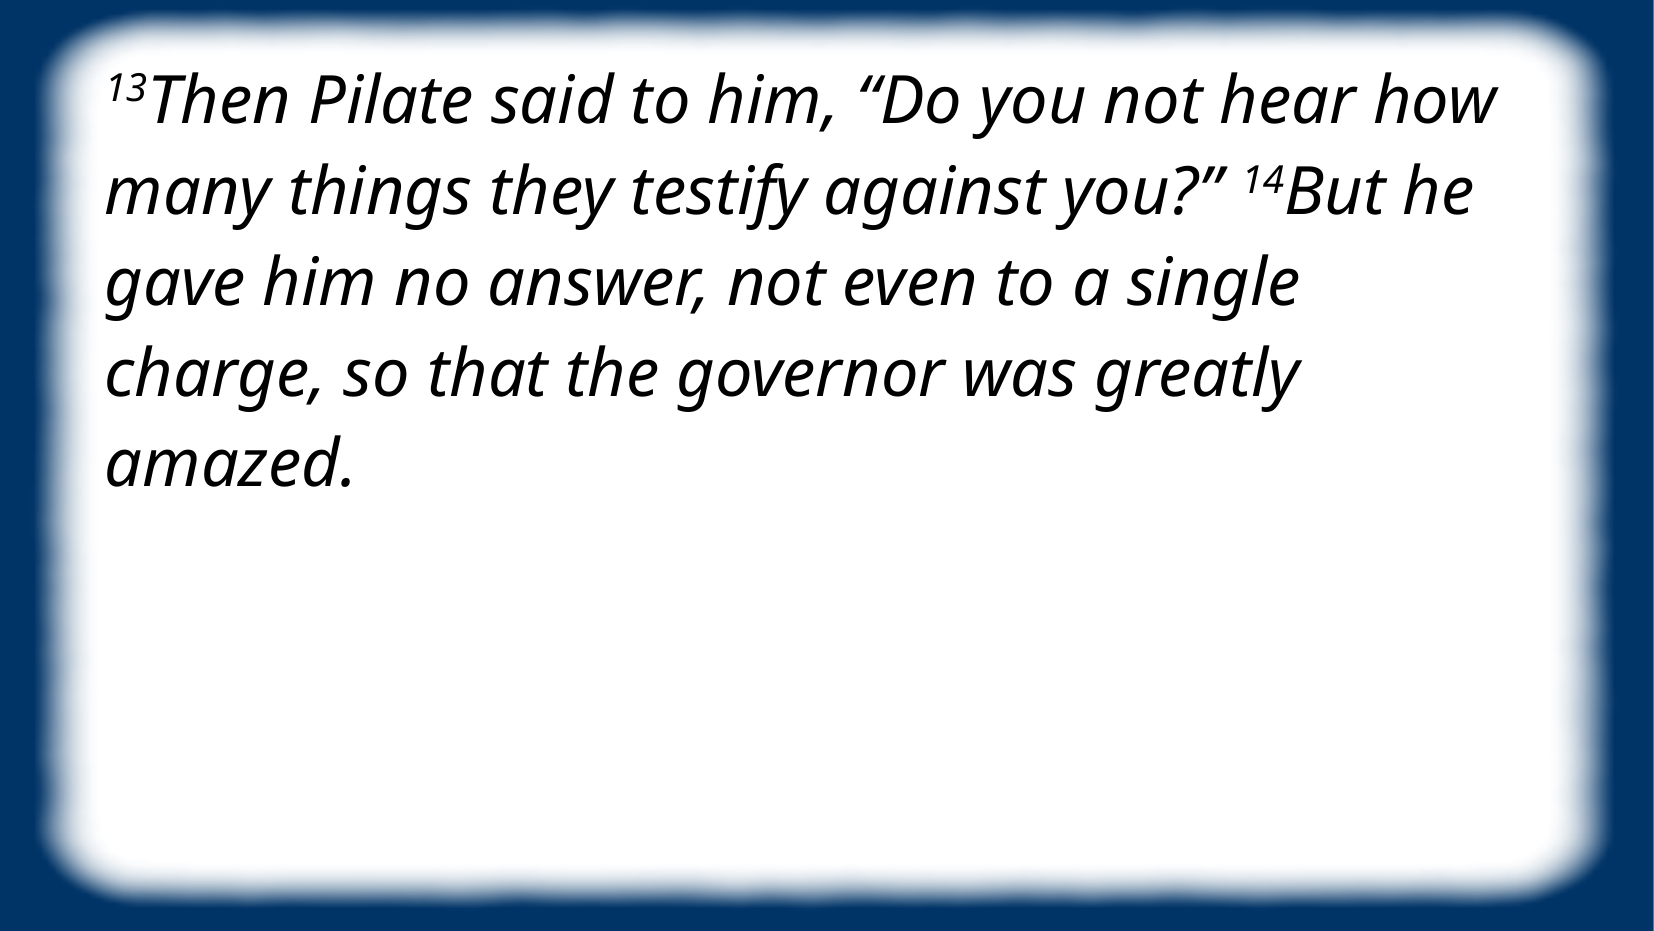

13Then Pilate said to him, “Do you not hear how many things they testify against you?” 14But he gave him no answer, not even to a single charge, so that the governor was greatly amazed.